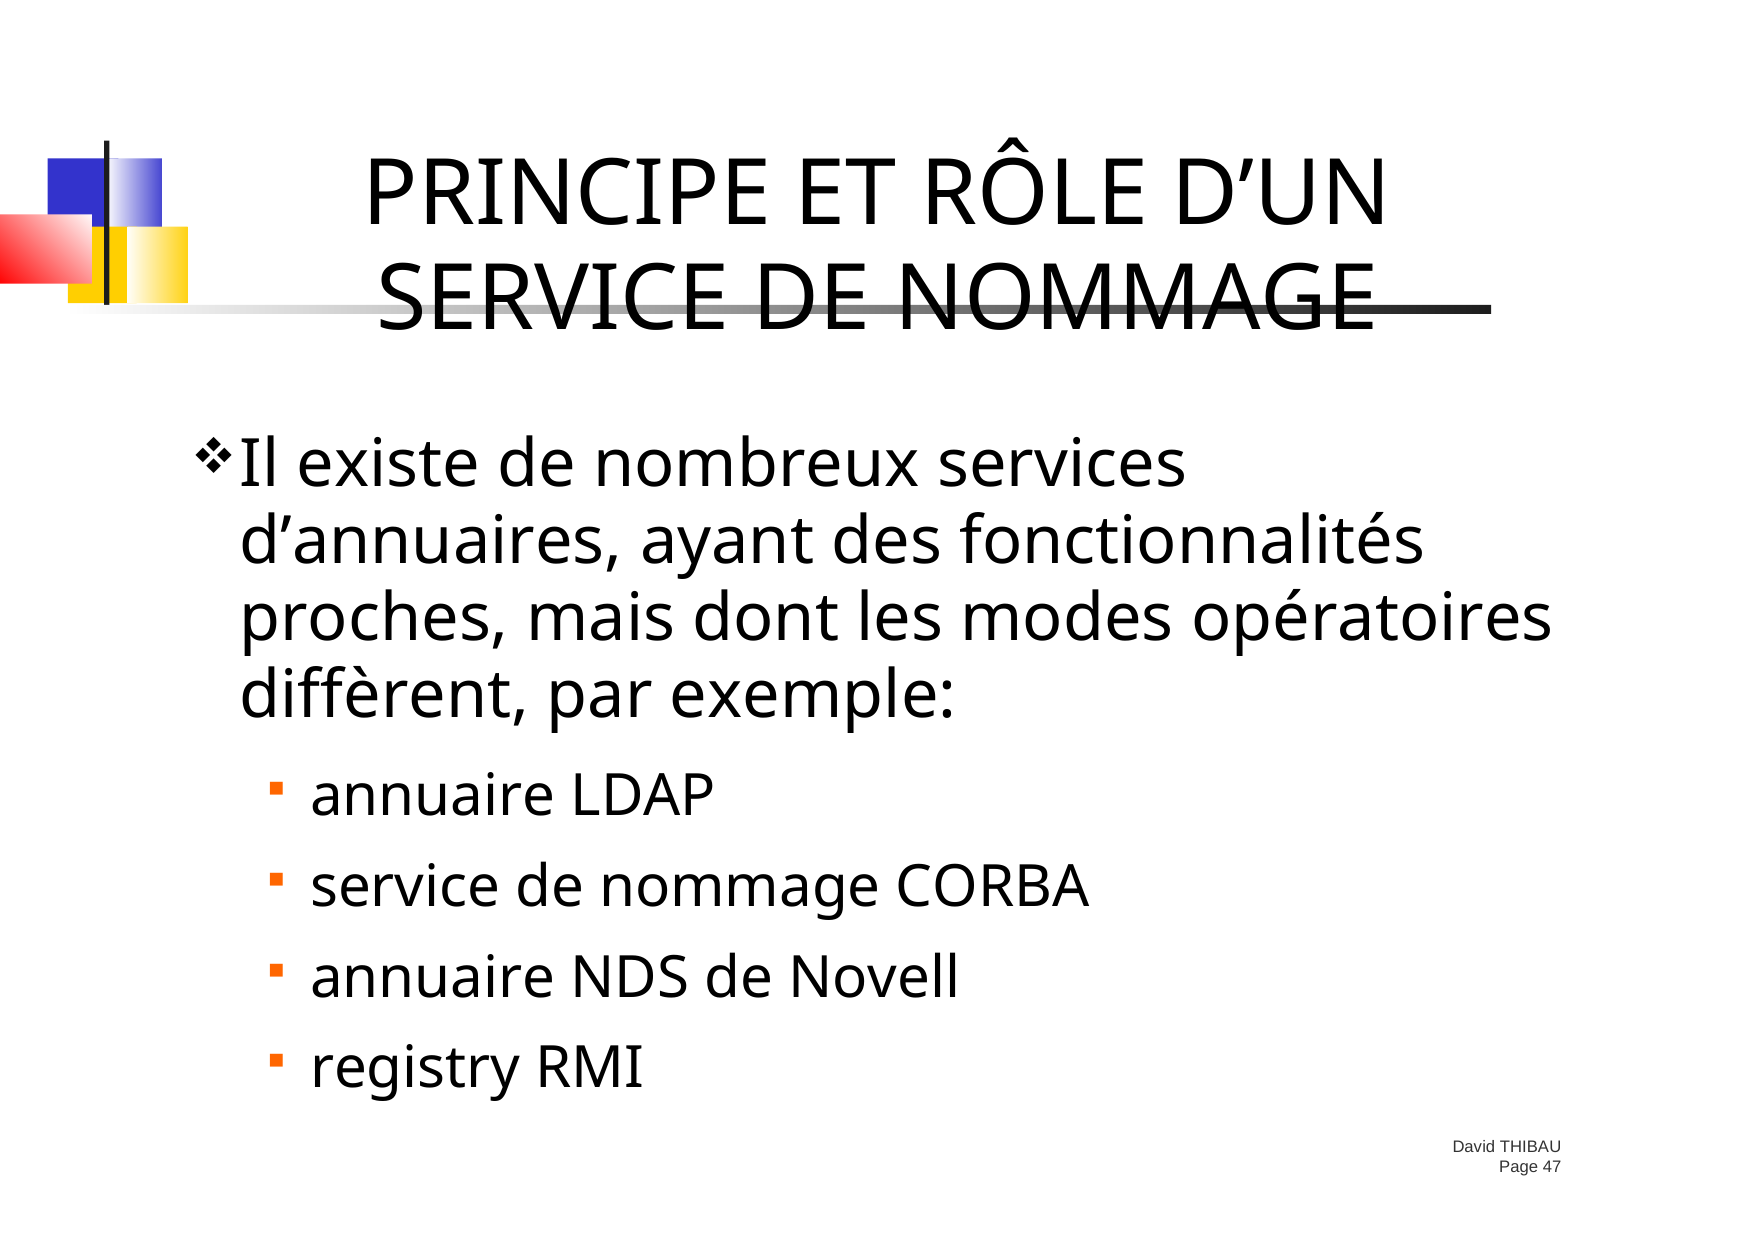

# PRINCIPE ET RÔLE D’UN SERVICE DE NOMMAGE
Il existe de nombreux services d’annuaires, ayant des fonctionnalités proches, mais dont les modes opératoires diffèrent, par exemple:
annuaire LDAP
service de nommage CORBA
annuaire NDS de Novell
registry RMI